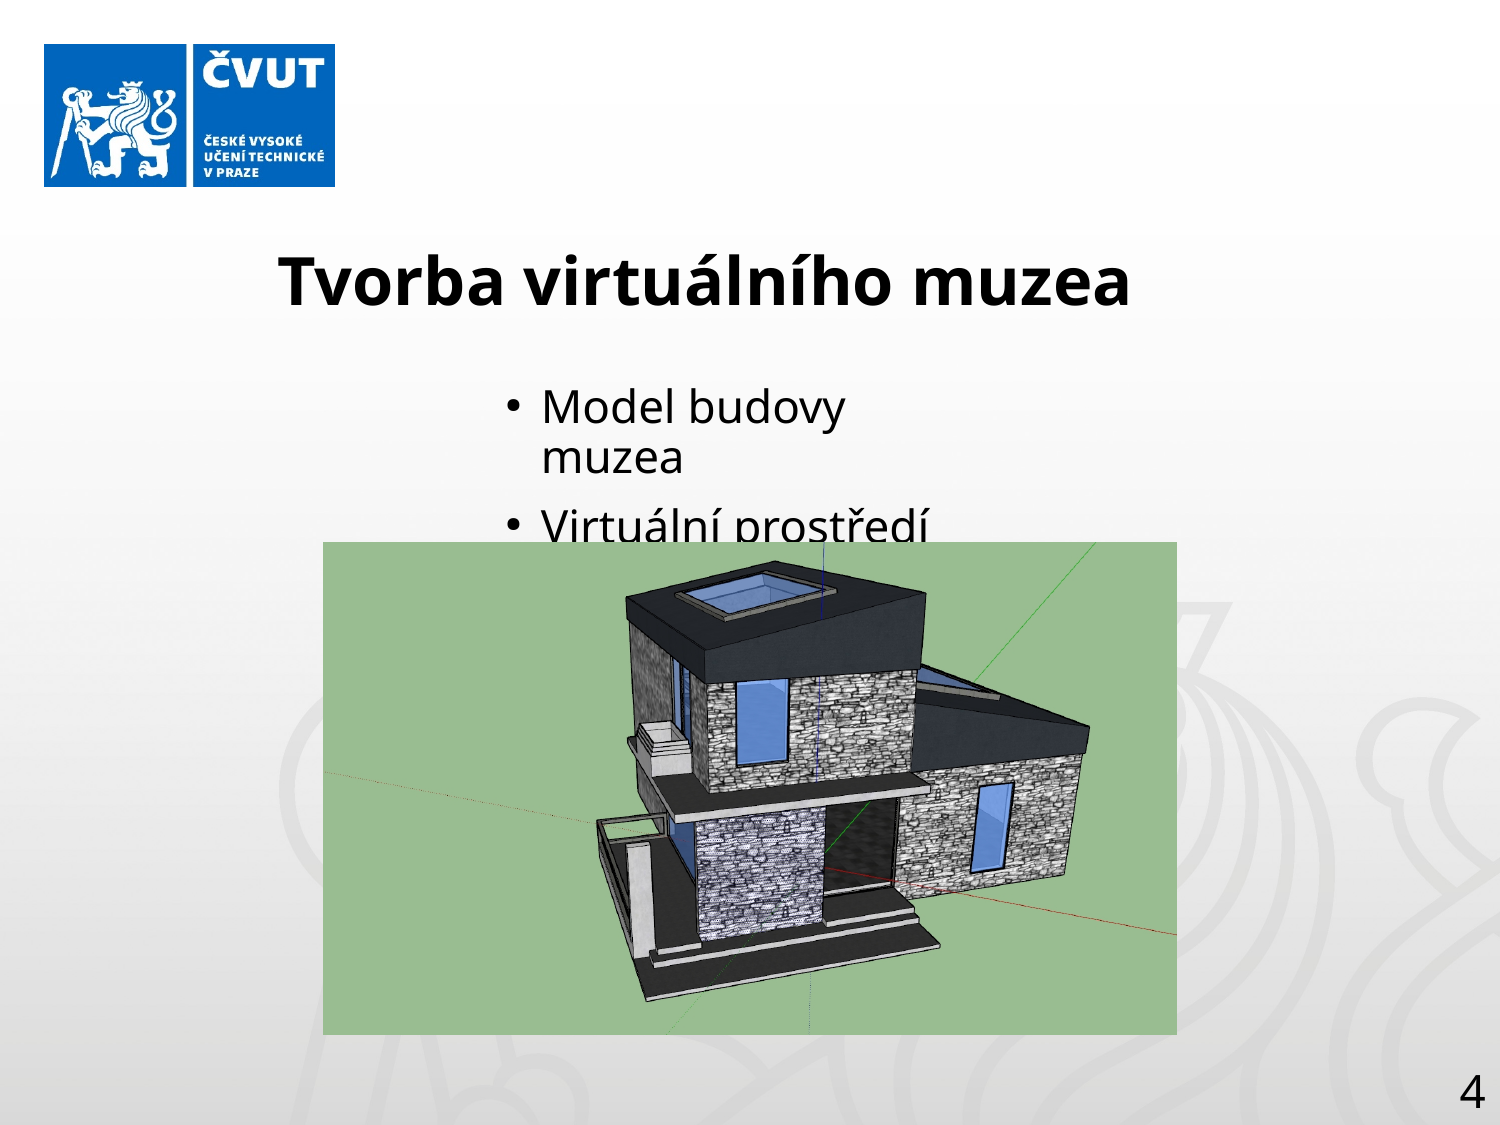

# Tvorba virtuálního muzea
Model budovy muzea
Virtuální prostředí
4